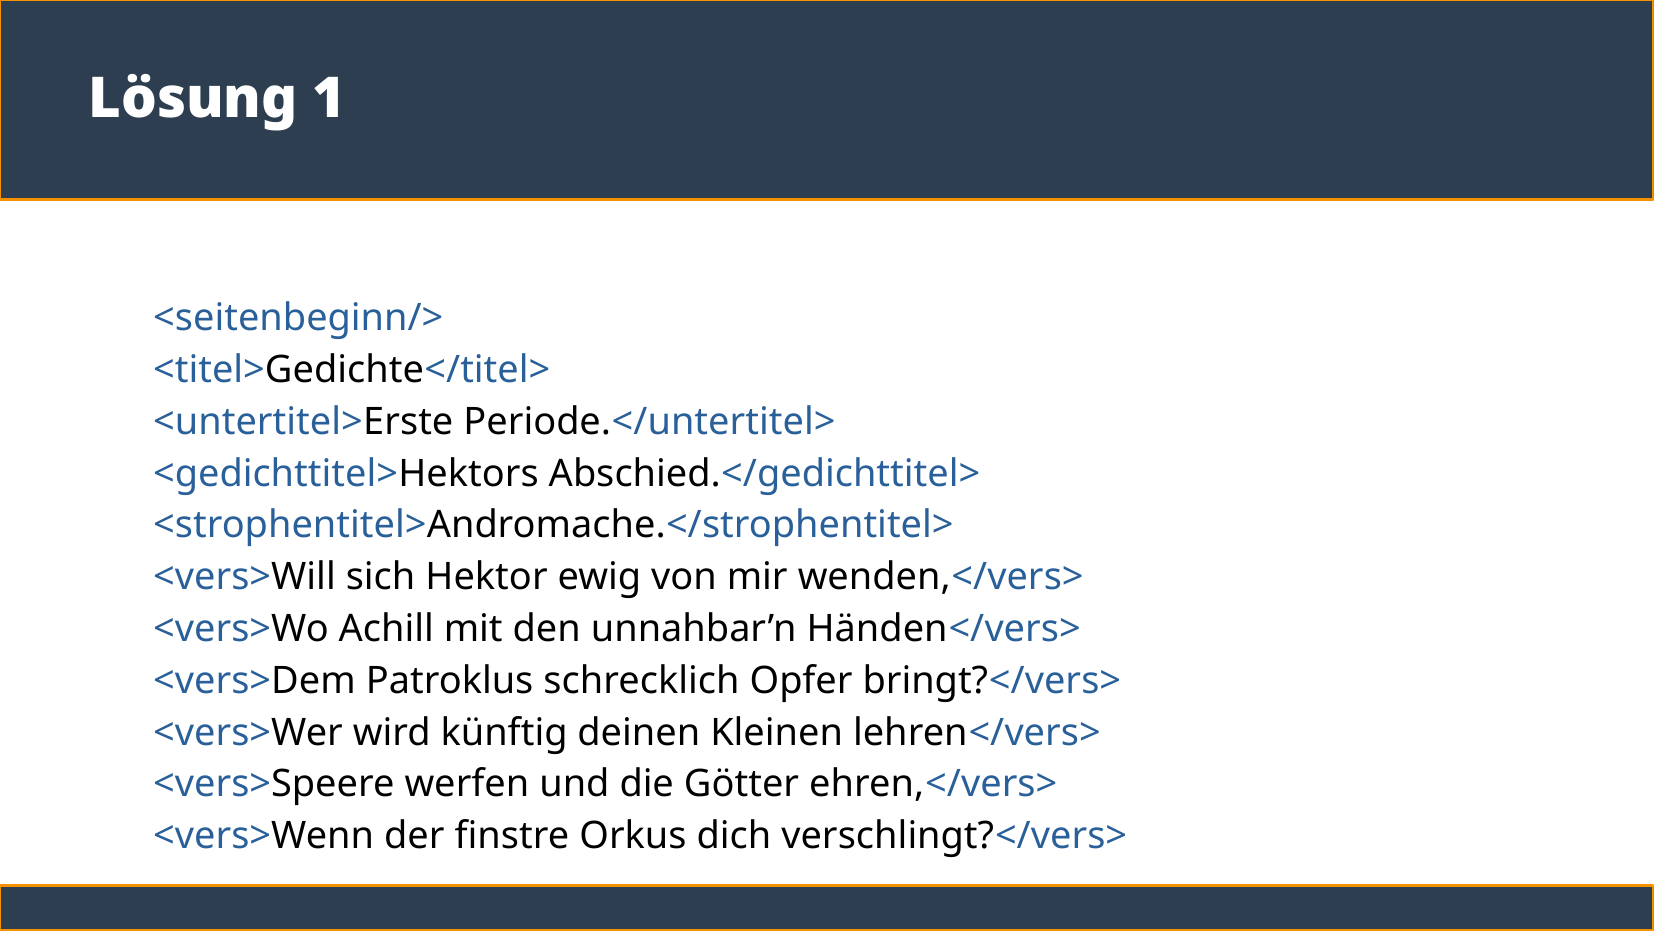

# Lösung 1
<seitenbeginn/>
<titel>Gedichte</titel>
<untertitel>Erste Periode.</untertitel>
<gedichttitel>Hektors Abschied.</gedichttitel>
<strophentitel>Andromache.</strophentitel>
<vers>Will sich Hektor ewig von mir wenden,</vers>
<vers>Wo Achill mit den unnahbar’n Händen</vers>
<vers>Dem Patroklus schrecklich Opfer bringt?</vers>
<vers>Wer wird künftig deinen Kleinen lehren</vers>
<vers>Speere werfen und die Götter ehren,</vers>
<vers>Wenn der finstre Orkus dich verschlingt?</vers>